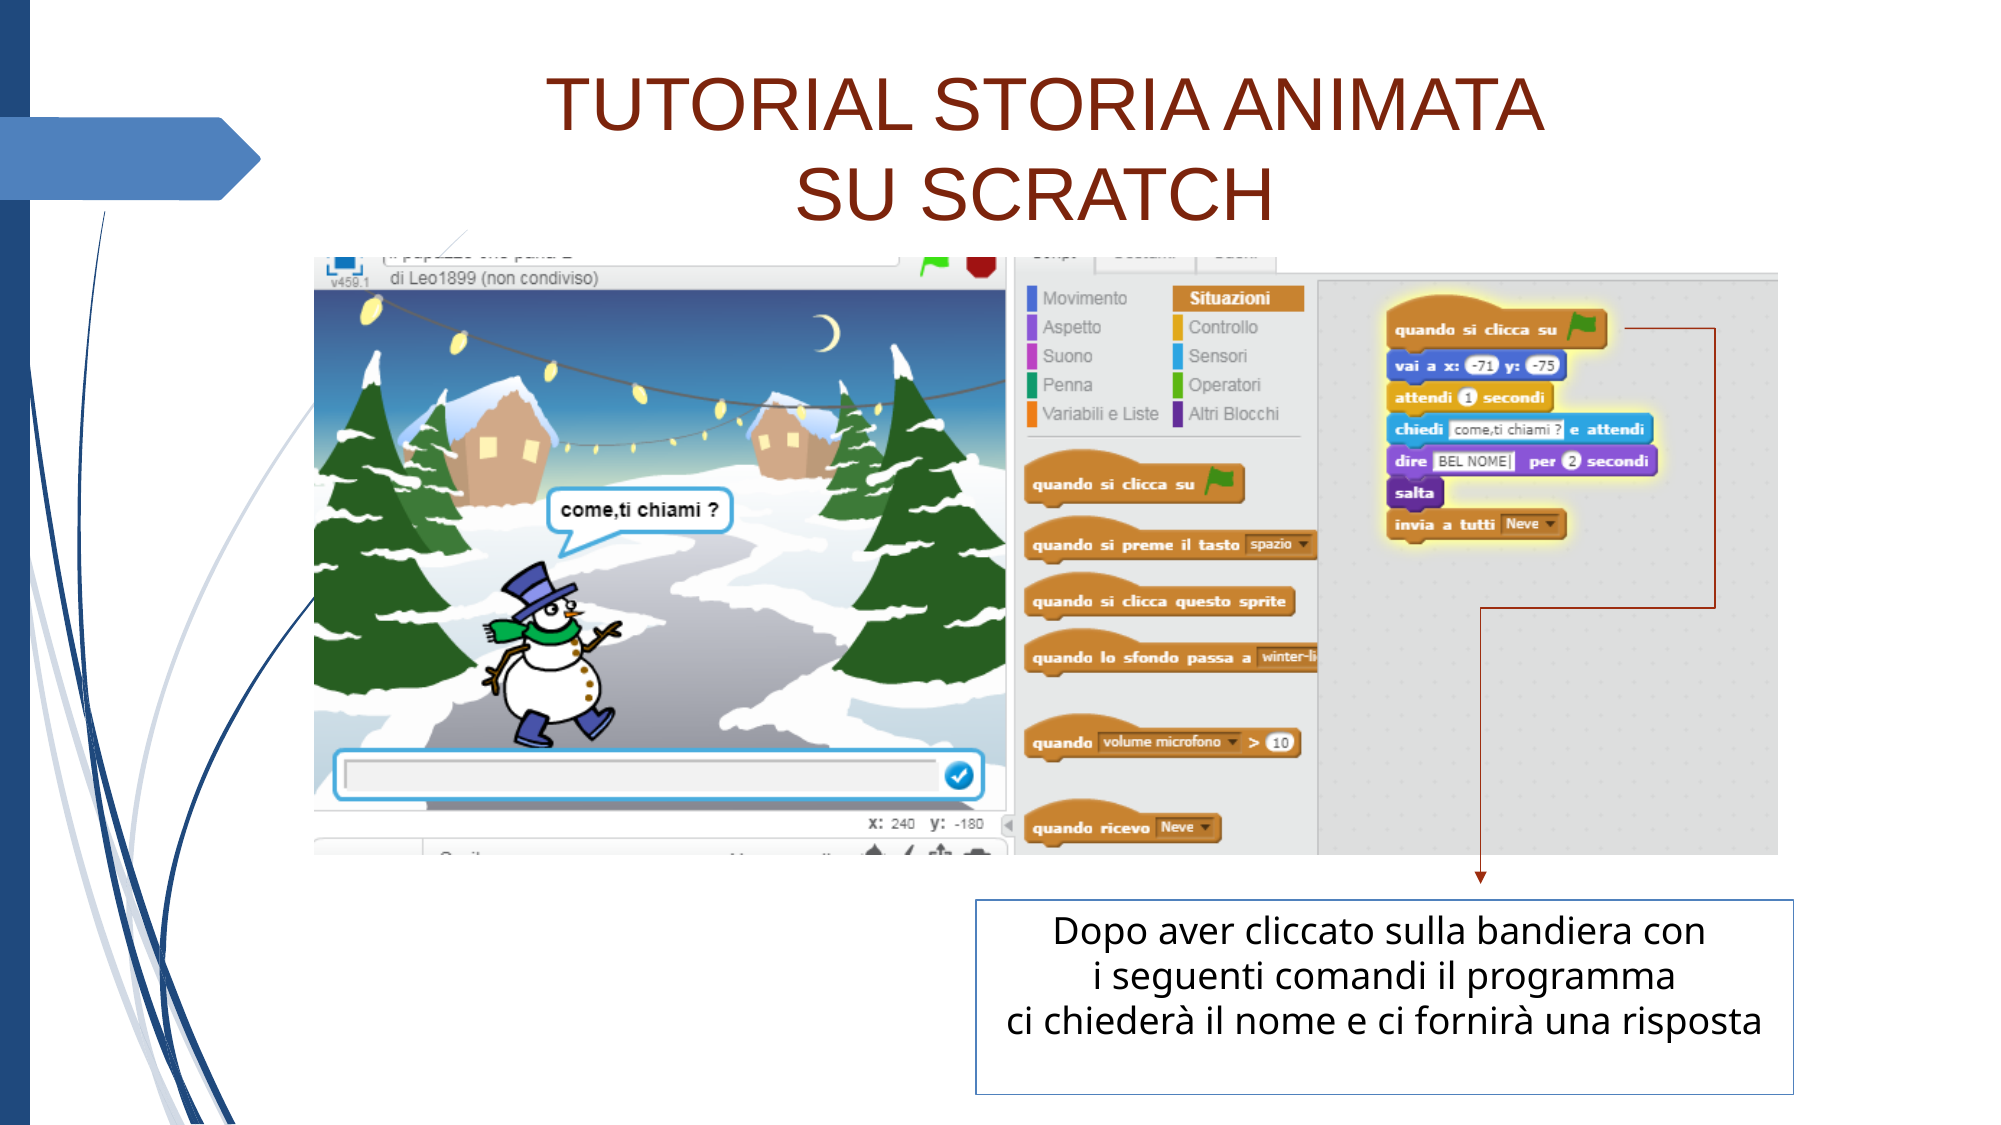

TUTORIAL STORIA ANIMATA
SU SCRATCH
Dopo aver cliccato sulla bandiera con
i seguenti comandi il programma
ci chiederà il nome e ci fornirà una risposta